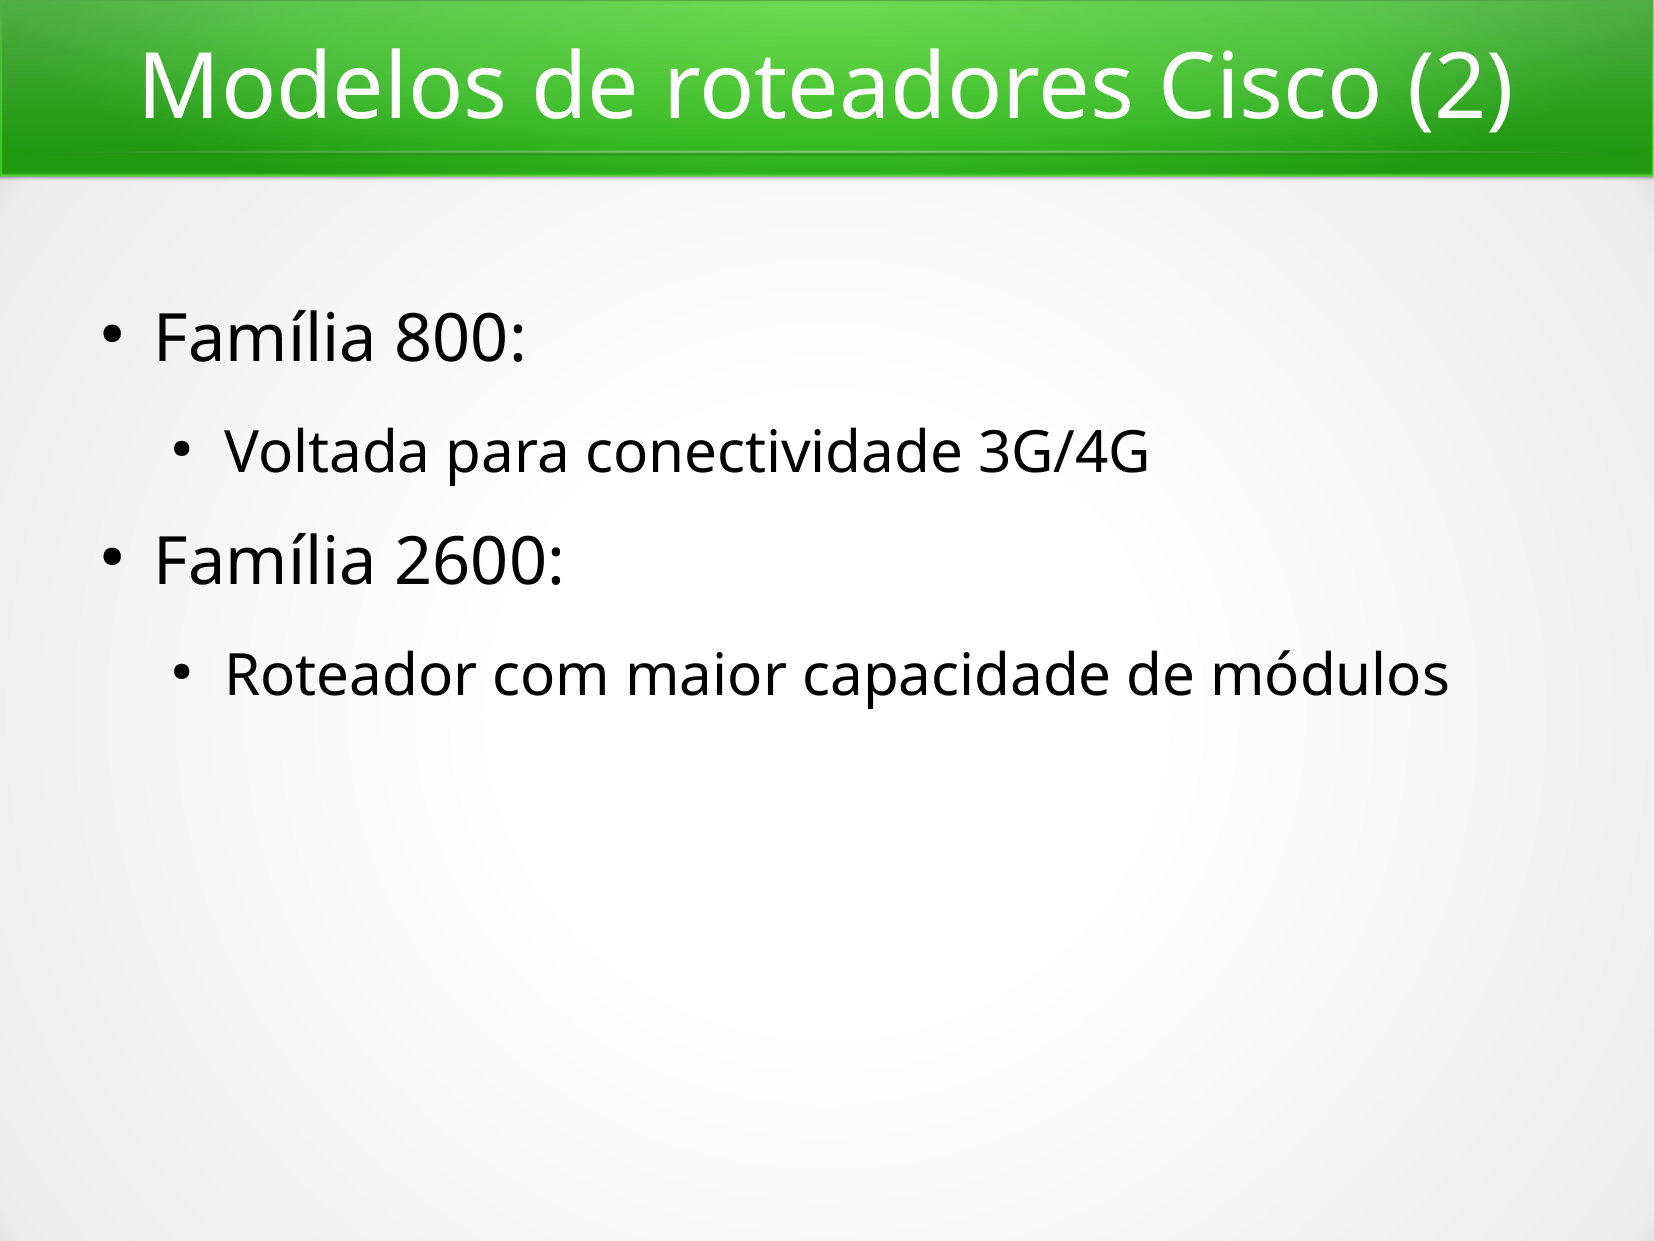

# Modelos de roteadores Cisco (2)
Família 800:
Voltada para conectividade 3G/4G
Família 2600:
Roteador com maior capacidade de módulos